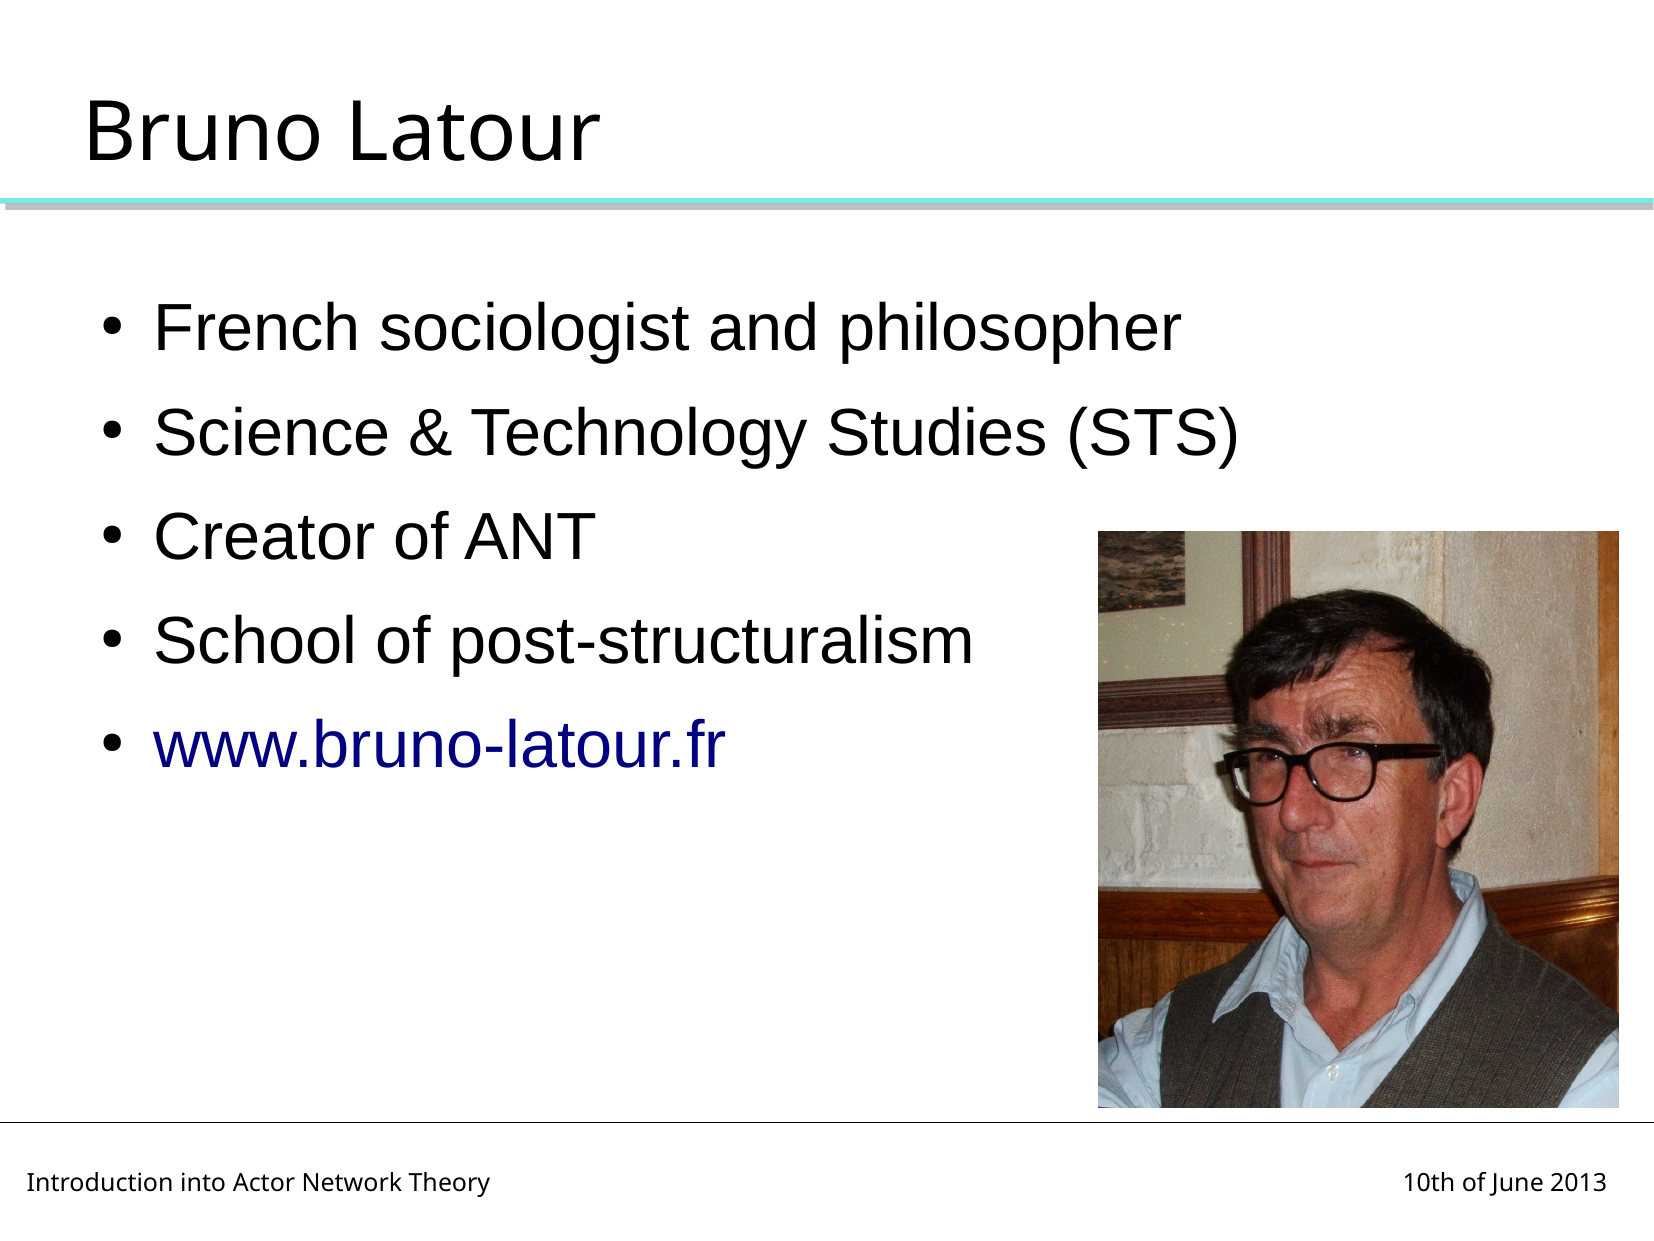

# Bruno Latour
French sociologist and philosopher
Science & Technology Studies (STS)
Creator of ANT
School of post-structuralism
www.bruno-latour.fr
Introduction into Actor Network Theory
10th of June 2013